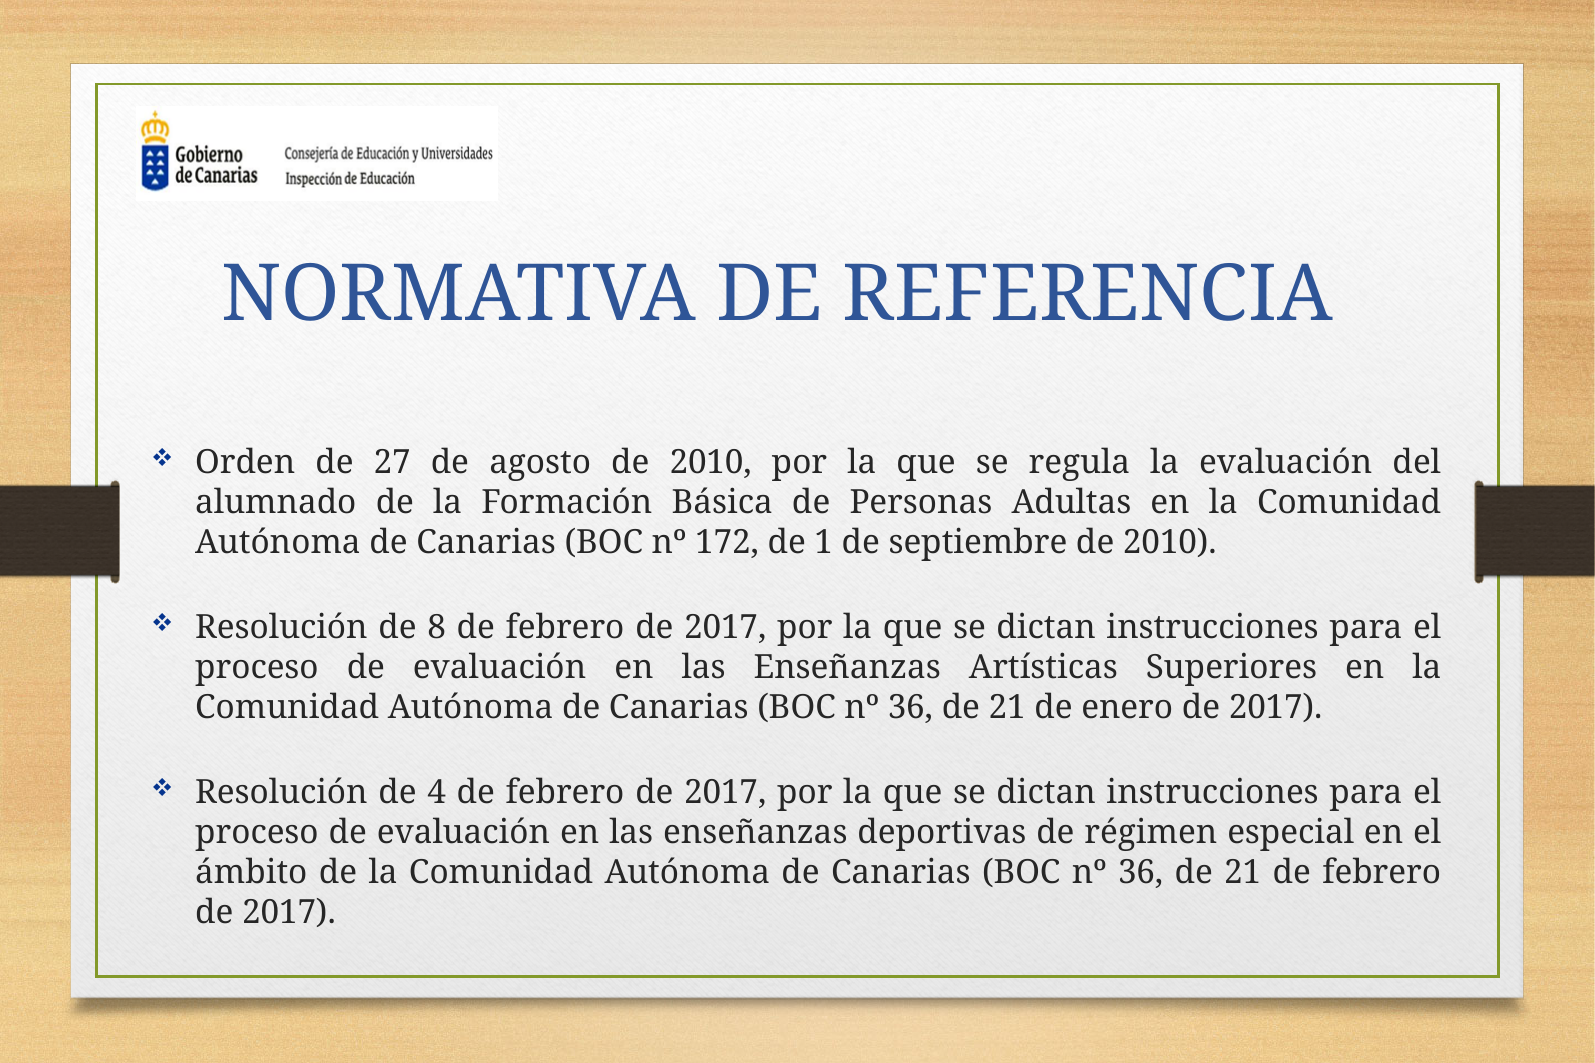

NORMATIVA DE REFERENCIA
Orden de 27 de agosto de 2010, por la que se regula la evaluación del alumnado de la Formación Básica de Personas Adultas en la Comunidad Autónoma de Canarias (BOC nº 172, de 1 de septiembre de 2010).
Resolución de 8 de febrero de 2017, por la que se dictan instrucciones para el proceso de evaluación en las Enseñanzas Artísticas Superiores en la Comunidad Autónoma de Canarias (BOC nº 36, de 21 de enero de 2017).
Resolución de 4 de febrero de 2017, por la que se dictan instrucciones para el proceso de evaluación en las enseñanzas deportivas de régimen especial en el ámbito de la Comunidad Autónoma de Canarias (BOC nº 36, de 21 de febrero de 2017).